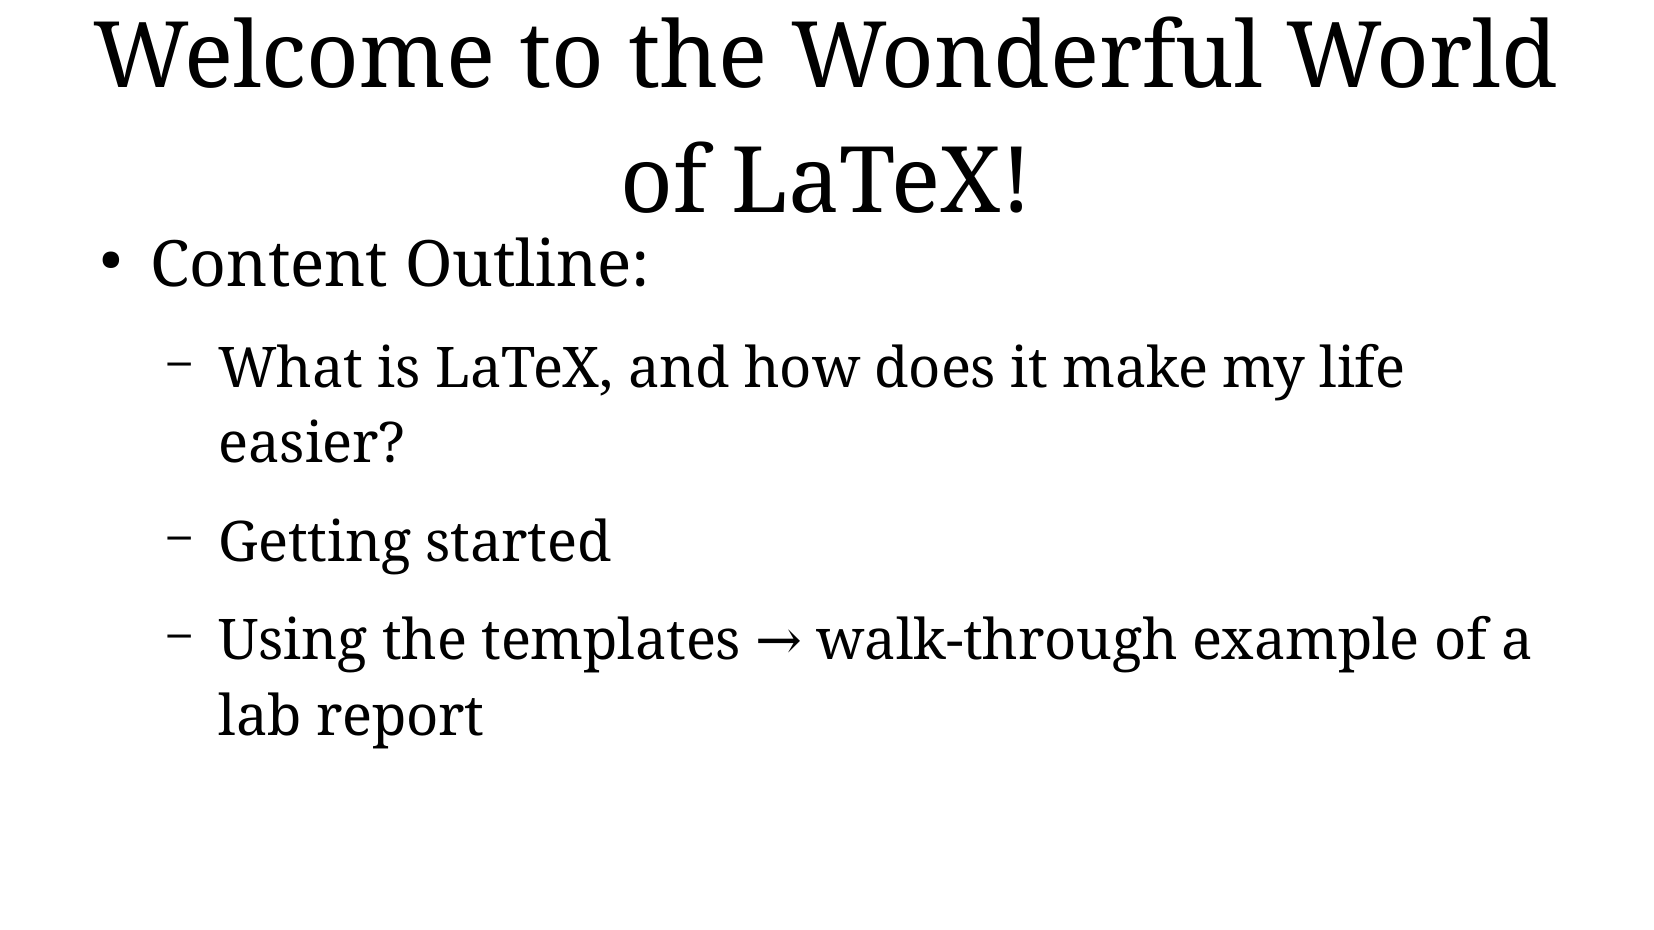

# Welcome to the Wonderful World of LaTeX!
Content Outline:
What is LaTeX, and how does it make my life easier?
Getting started
Using the templates → walk-through example of a lab report